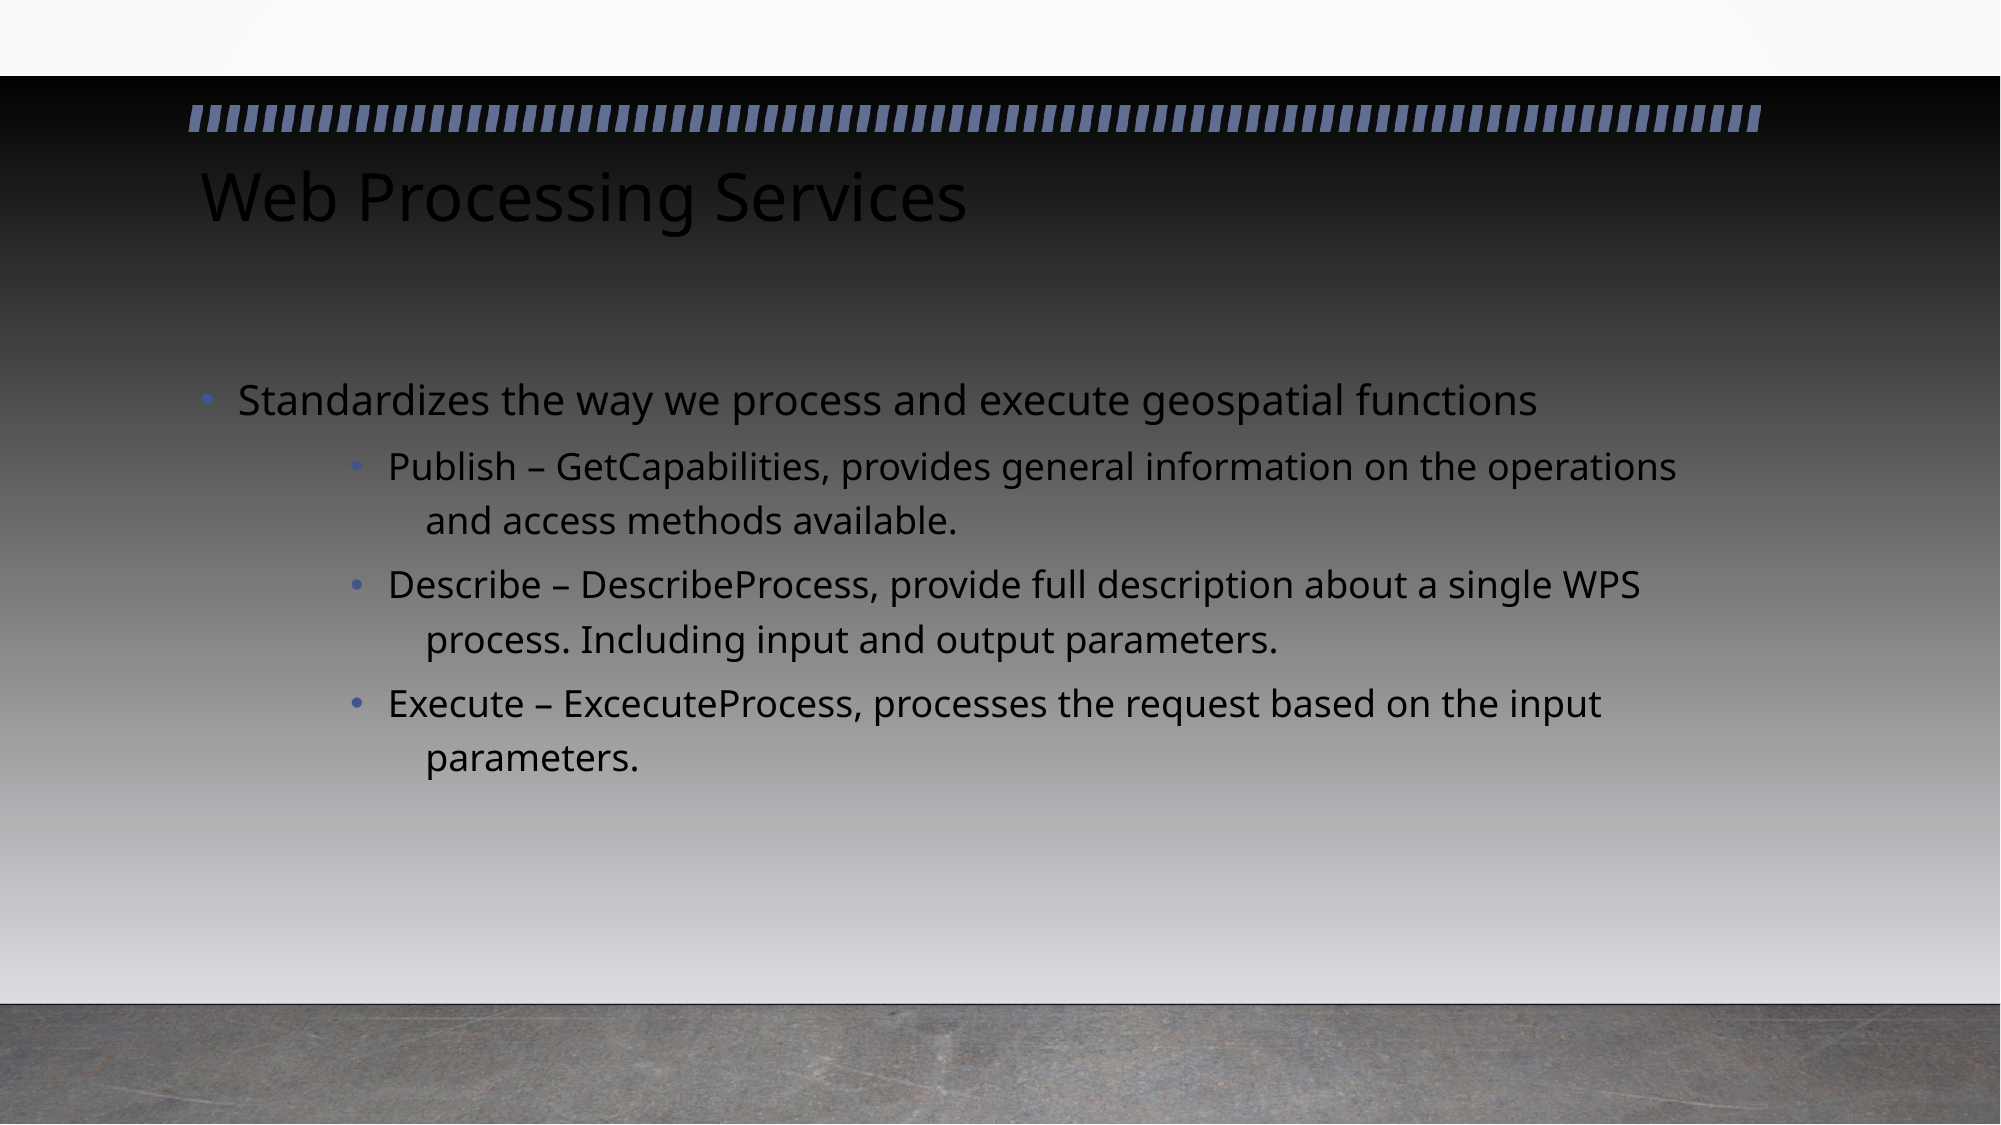

# Web Processing Services
Standardizes the way we process and execute geospatial functions
Publish – GetCapabilities, provides general information on the operations and access methods available.
Describe – DescribeProcess, provide full description about a single WPS process. Including input and output parameters.
Execute – ExcecuteProcess, processes the request based on the input parameters.